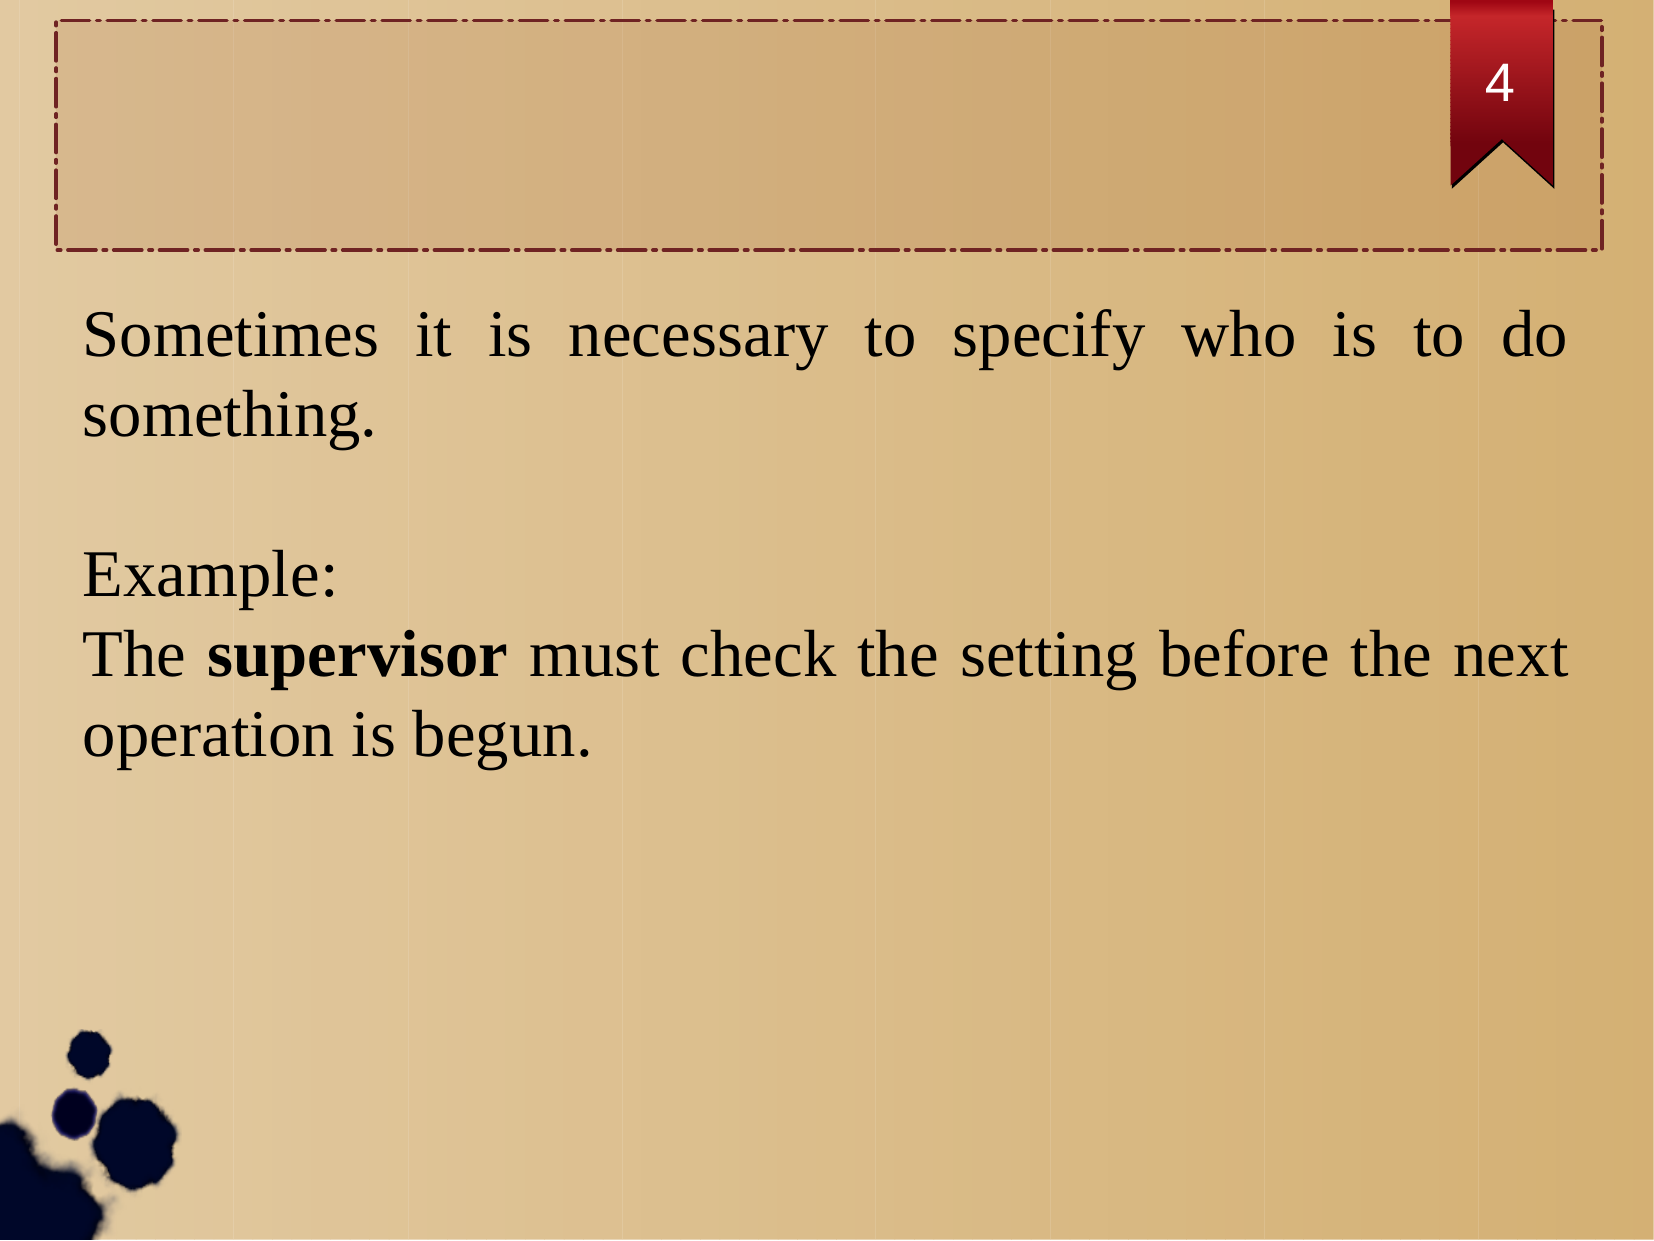

4
Sometimes it is necessary to specify who is to do something.
Example:
The supervisor must check the setting before the next operation is begun.